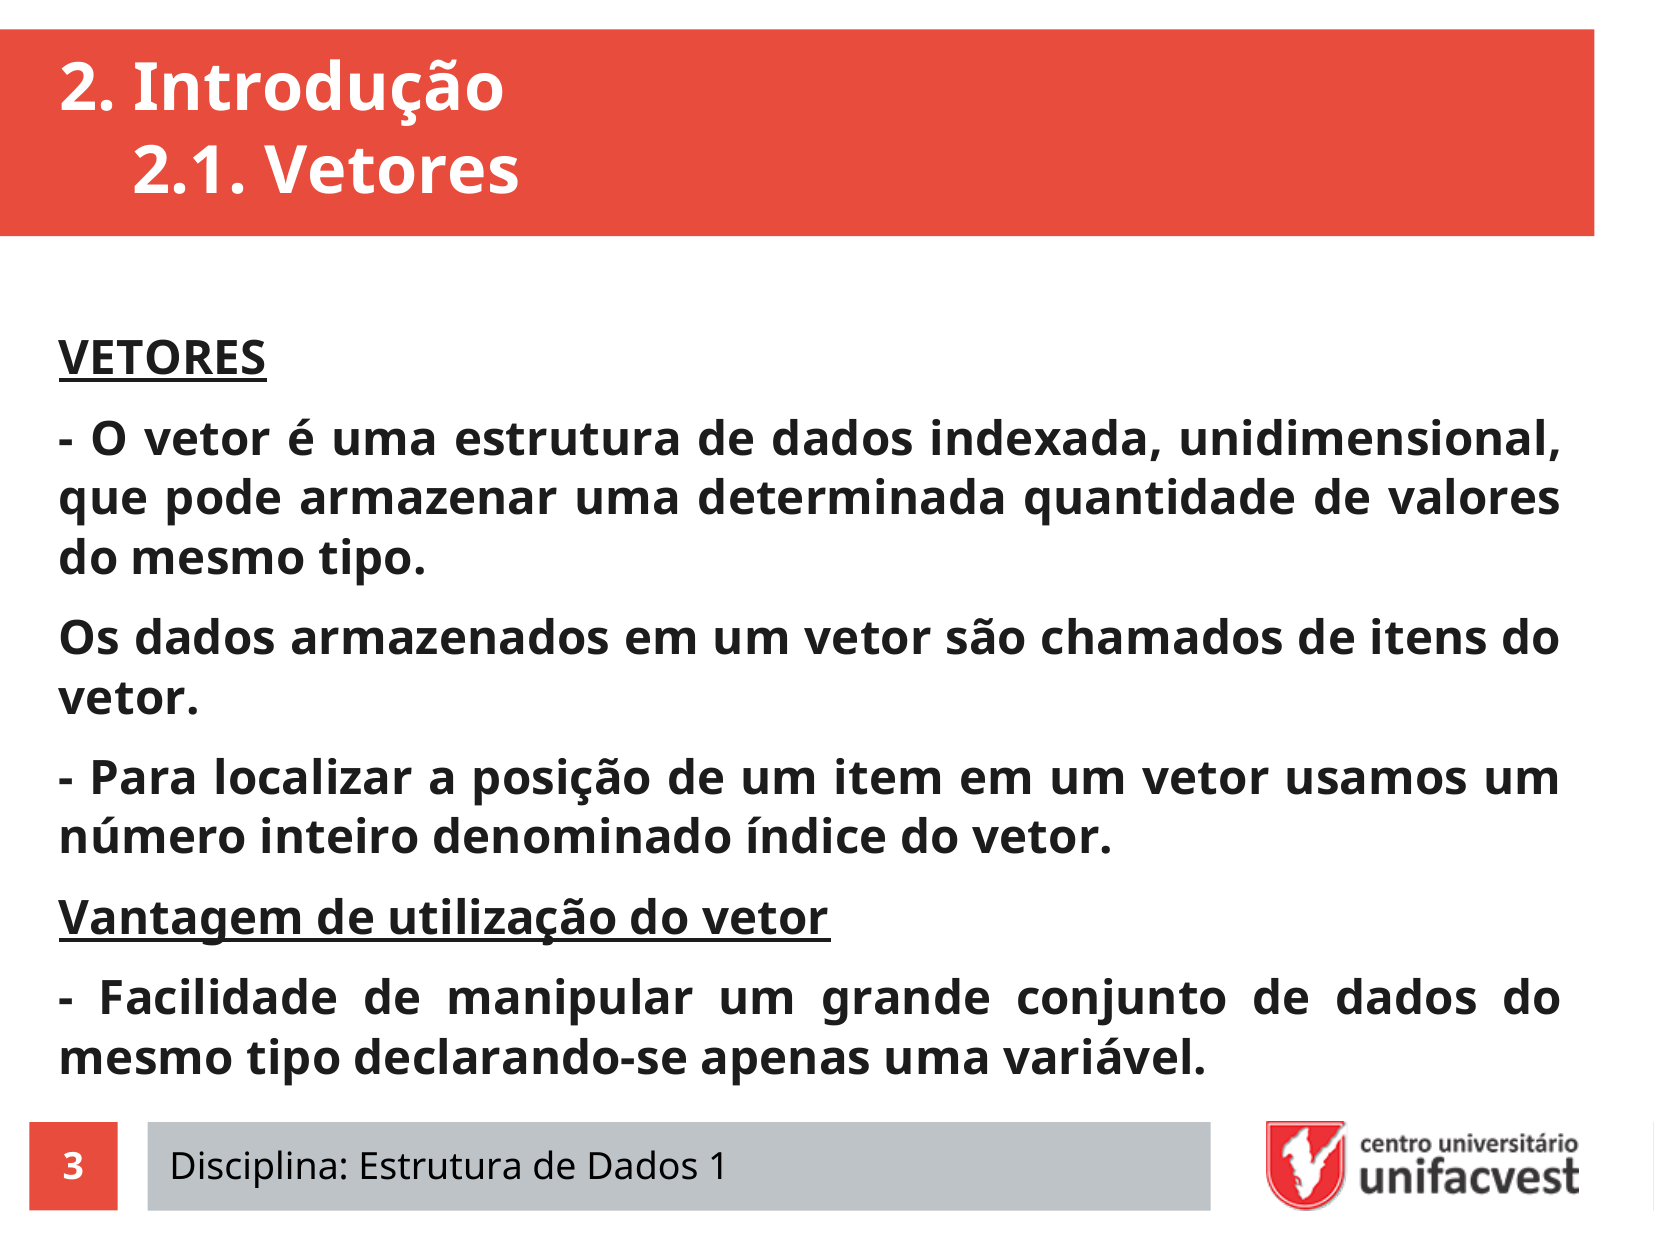

# 2. Introdução 2.1. Vetores
VETORES
- O vetor é uma estrutura de dados indexada, unidimensional, que pode armazenar uma determinada quantidade de valores do mesmo tipo.
Os dados armazenados em um vetor são chamados de itens do vetor.
- Para localizar a posição de um item em um vetor usamos um número inteiro denominado índice do vetor.
Vantagem de utilização do vetor
- Facilidade de manipular um grande conjunto de dados do mesmo tipo declarando-se apenas uma variável.
3
Disciplina: Estrutura de Dados 1